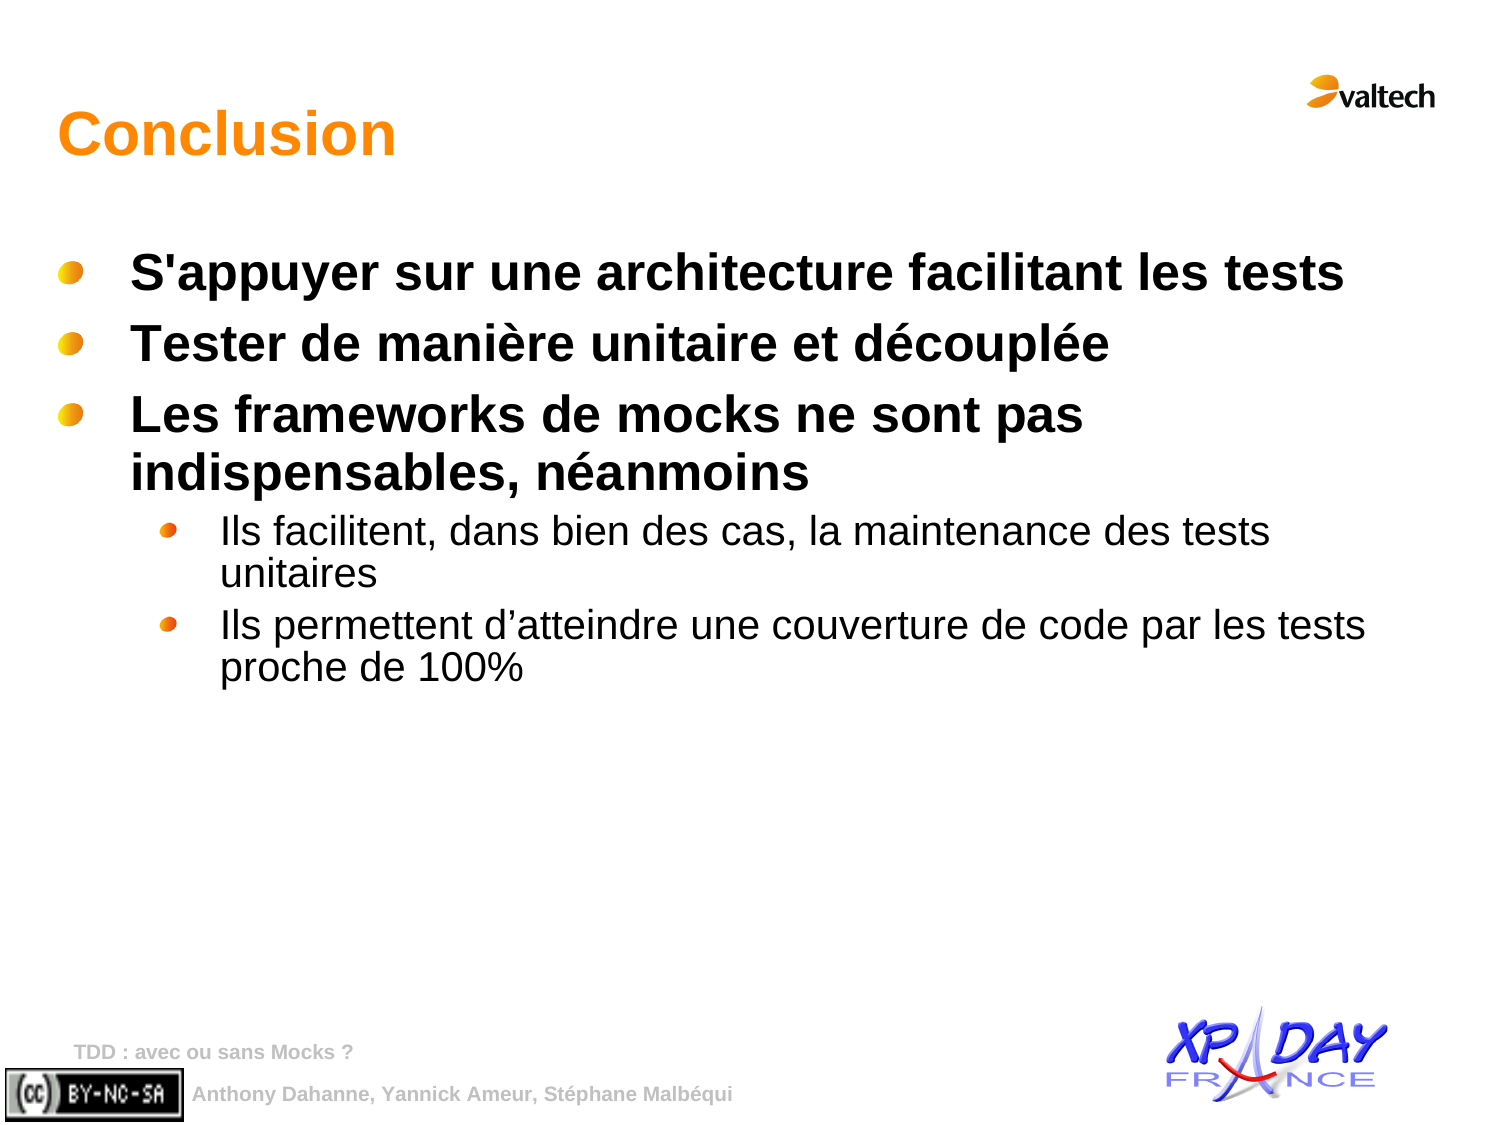

# Conclusion
S'appuyer sur une architecture facilitant les tests
Tester de manière unitaire et découplée
Les frameworks de mocks ne sont pas indispensables, néanmoins
Ils facilitent, dans bien des cas, la maintenance des tests unitaires
Ils permettent d’atteindre une couverture de code par les tests proche de 100%
TDD : avec ou sans Mocks ?
12